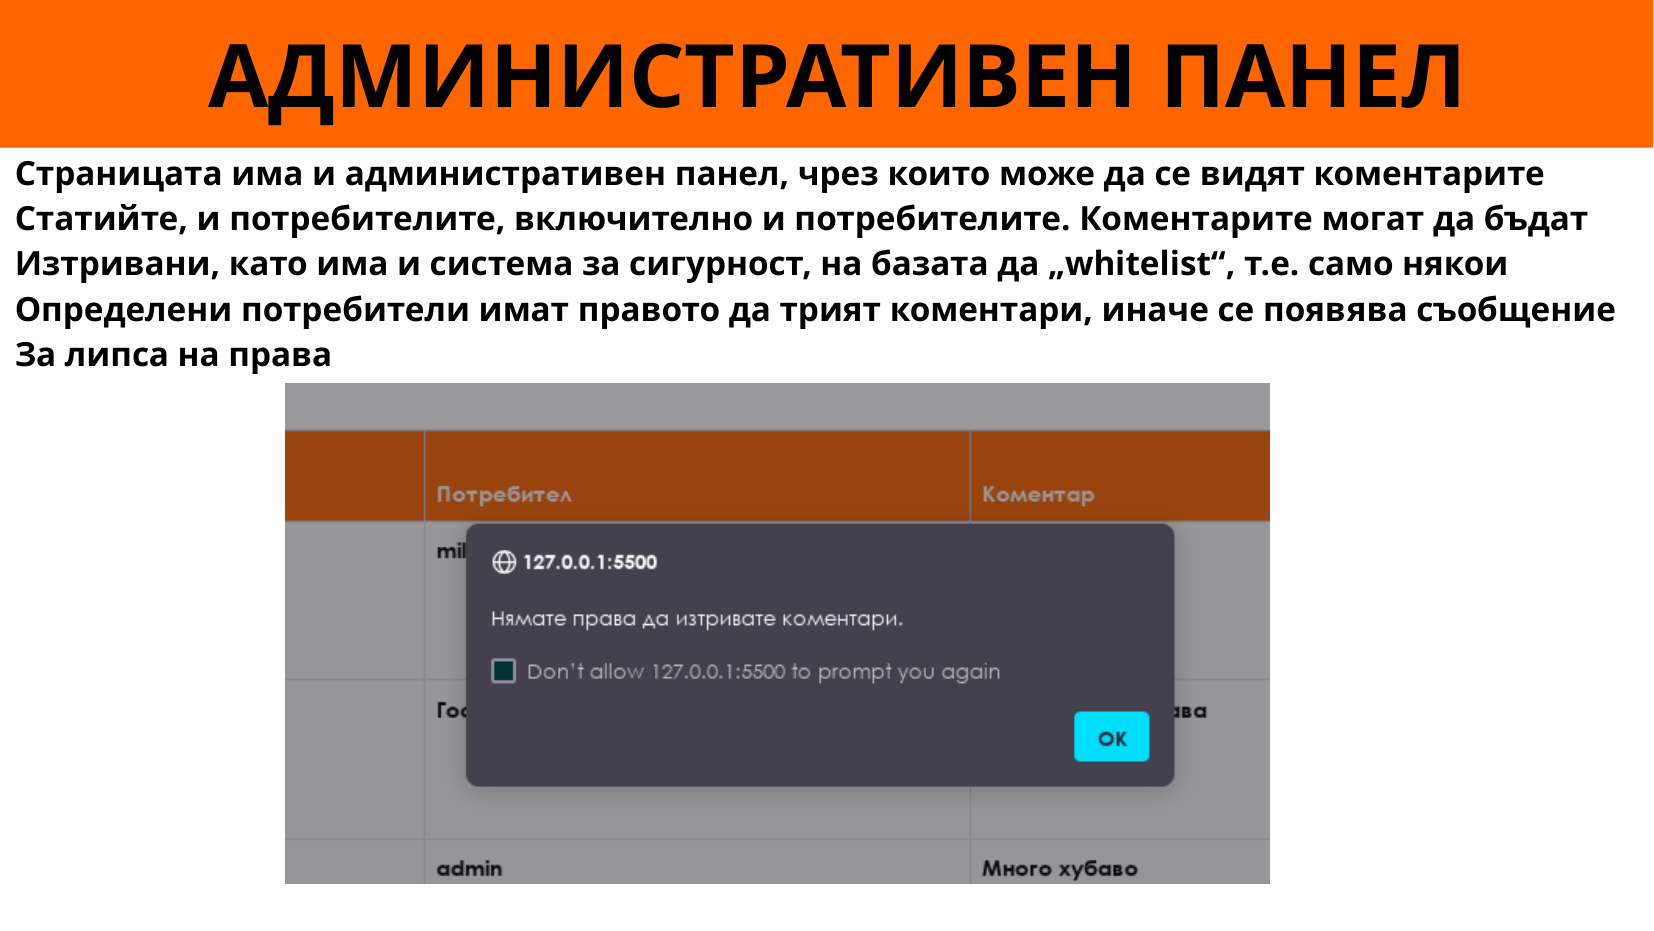

АДМИНИСТРАТИВЕН ПАНЕЛ
Страницата има и административен панел, чрез които може да се видят коментарите
Статийте, и потребителите, включително и потребителите. Коментарите могат да бъдат
Изтривани, като има и система за сигурност, на базата да „whitelist“, т.е. само някои
Определени потребители имат правото да трият коментари, иначе се появява съобщение
За липса на права